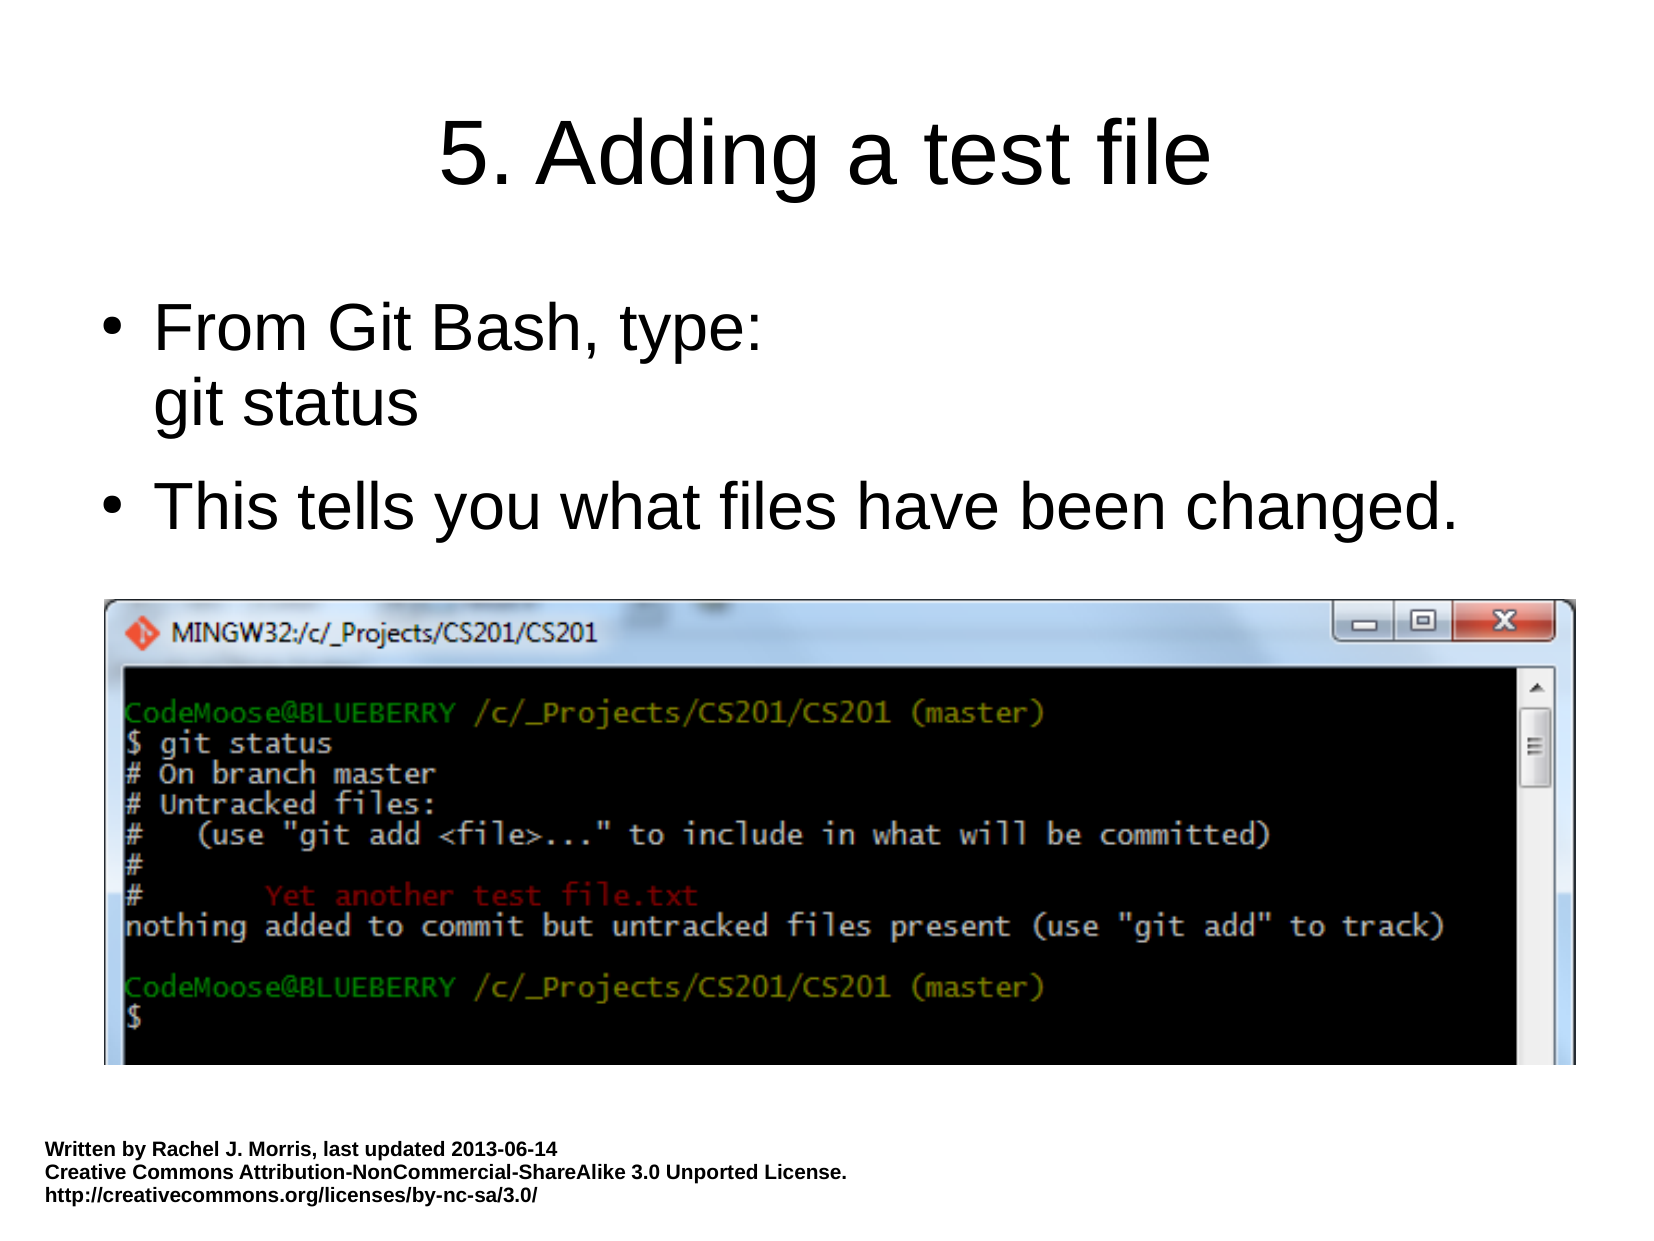

# 5. Adding a test file
From Git Bash, type:
git status
This tells you what files have been changed.